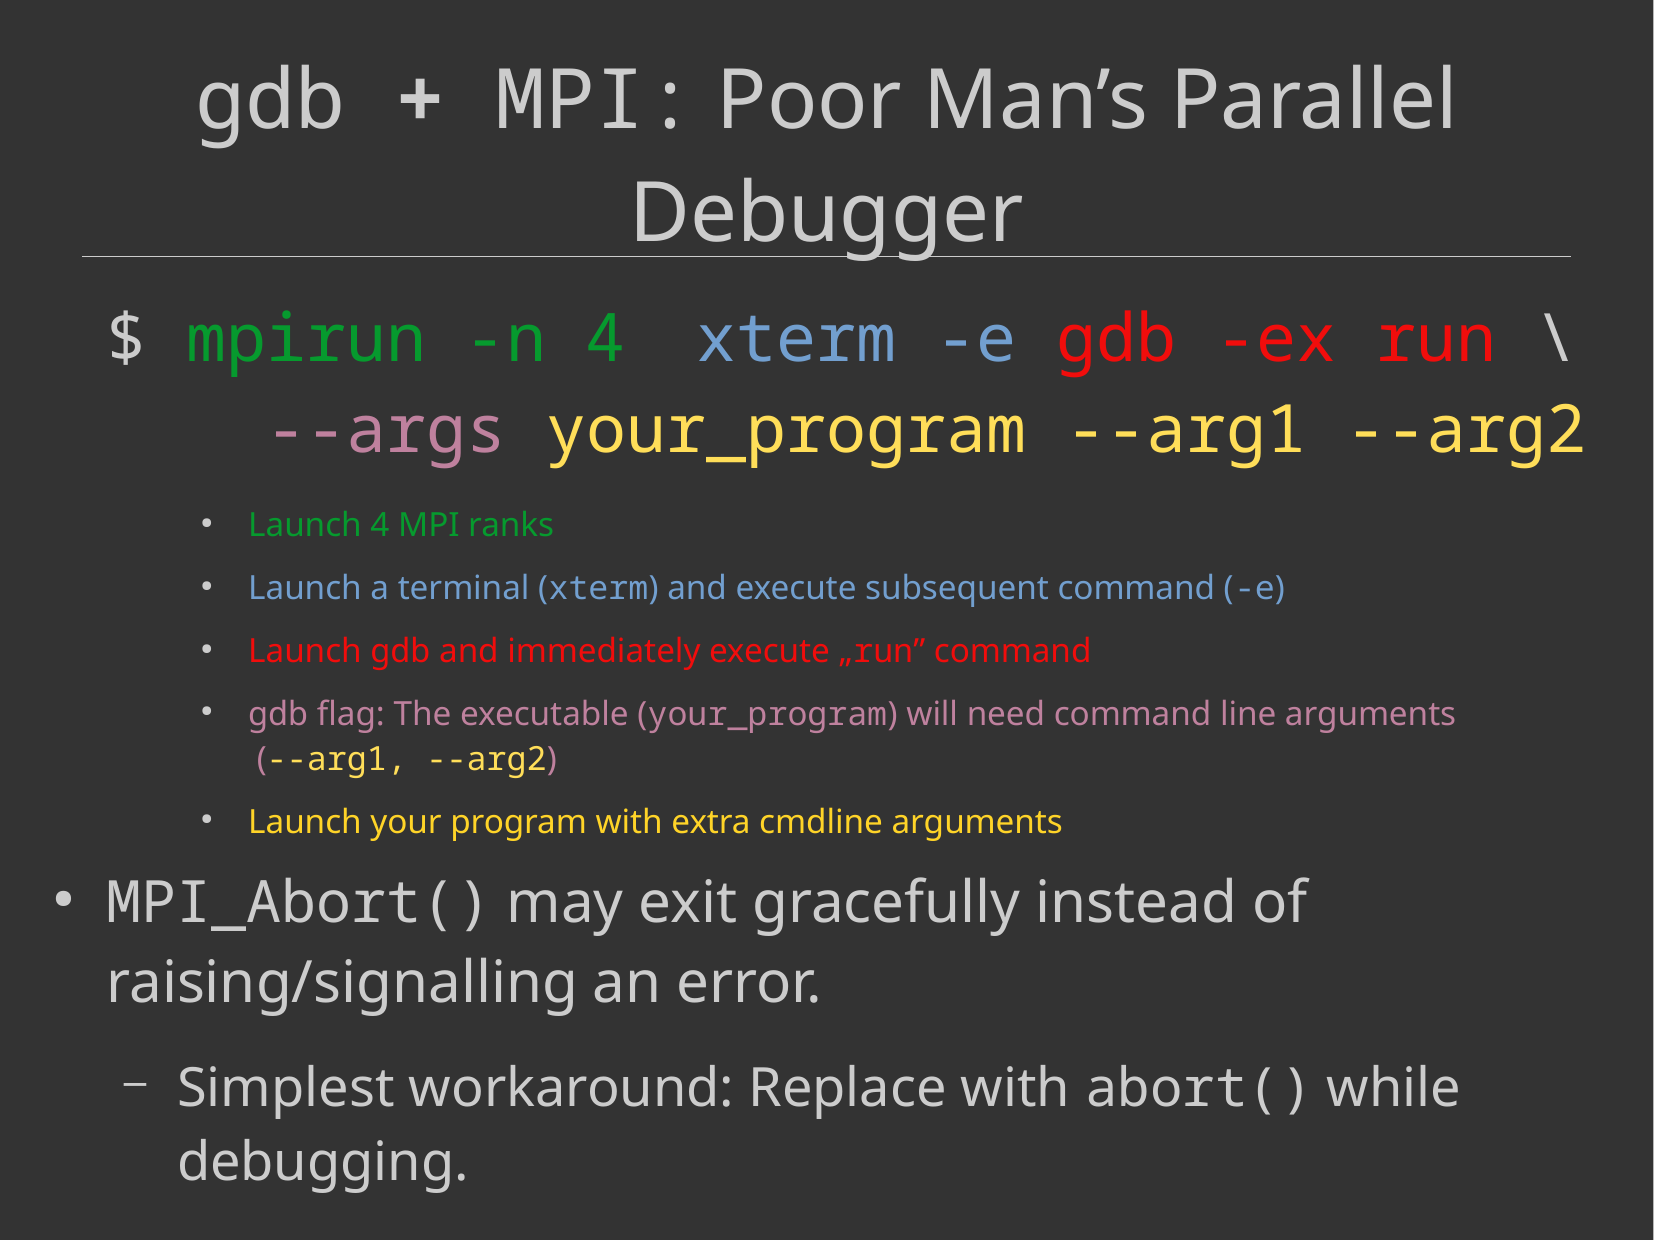

# gdb + MPI: Poor Man’s Parallel Debugger
$ mpirun -n 4 	xterm -e gdb -ex run \
 --args your_program --arg1 --arg2
Launch 4 MPI ranks
Launch a terminal (xterm) and execute subsequent command (-e)
Launch gdb and immediately execute „run” command
gdb flag: The executable (your_program) will need command line arguments
 (--arg1, --arg2)
Launch your program with extra cmdline arguments
MPI_Abort() may exit gracefully instead of raising/signalling an error.
Simplest workaround: Replace with abort() while debugging.